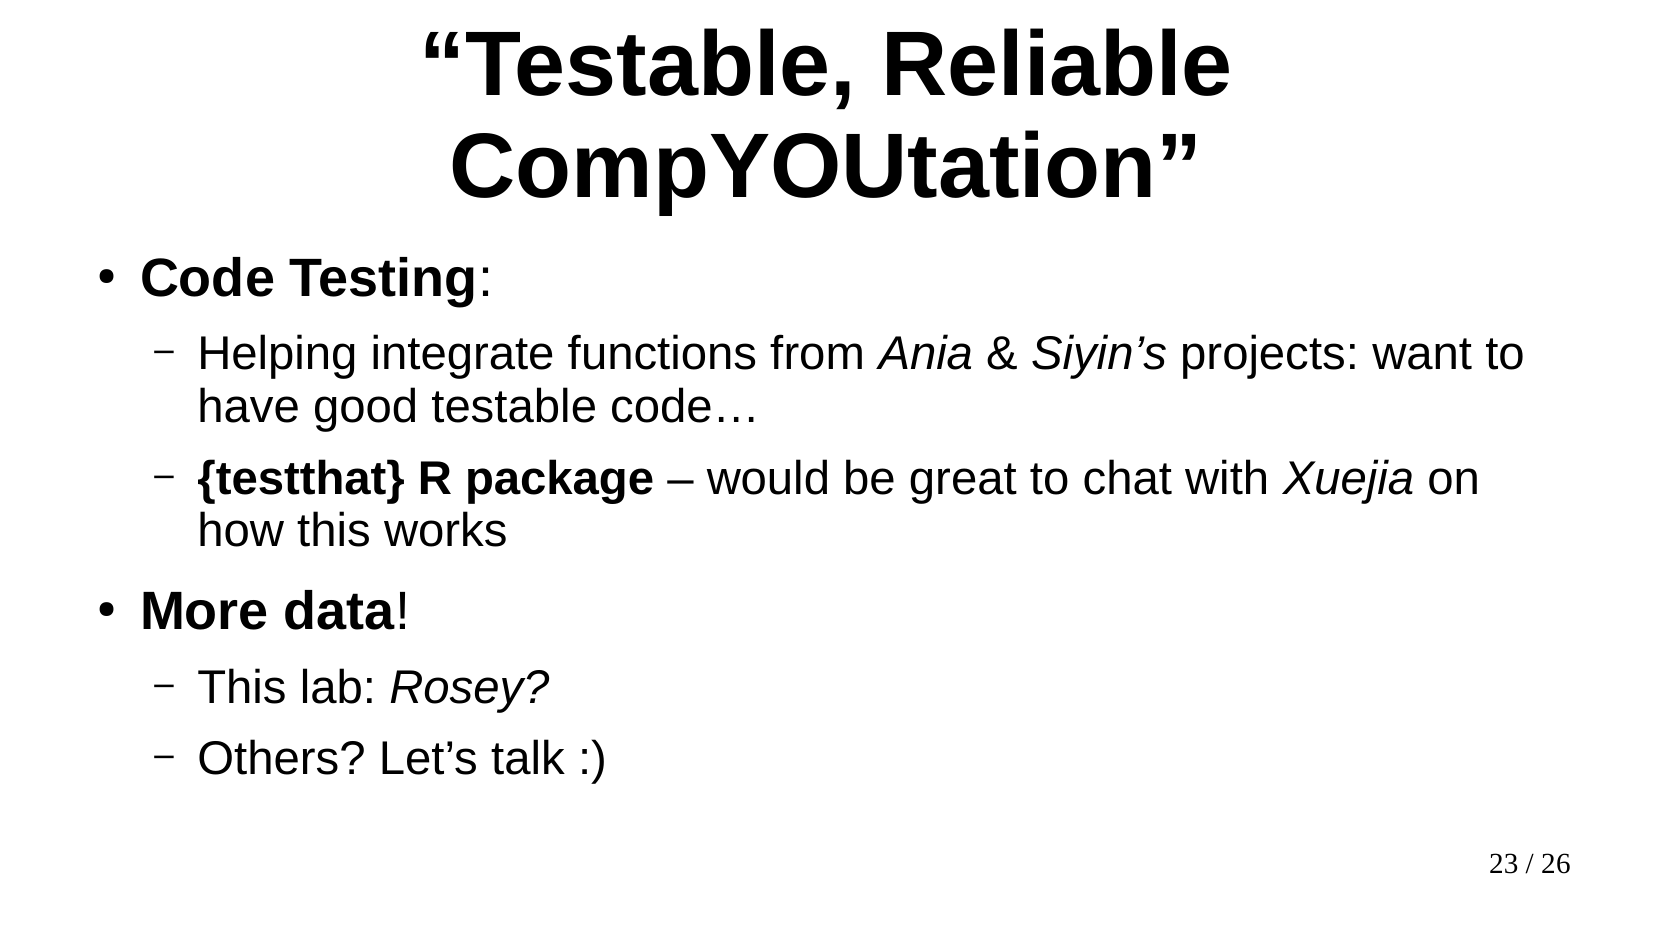

# “Testable, Reliable CompYOUtation”
Code Testing:
Helping integrate functions from Ania & Siyin’s projects: want to have good testable code…
{testthat} R package – would be great to chat with Xuejia on how this works
More data!
This lab: Rosey?
Others? Let’s talk :)
23